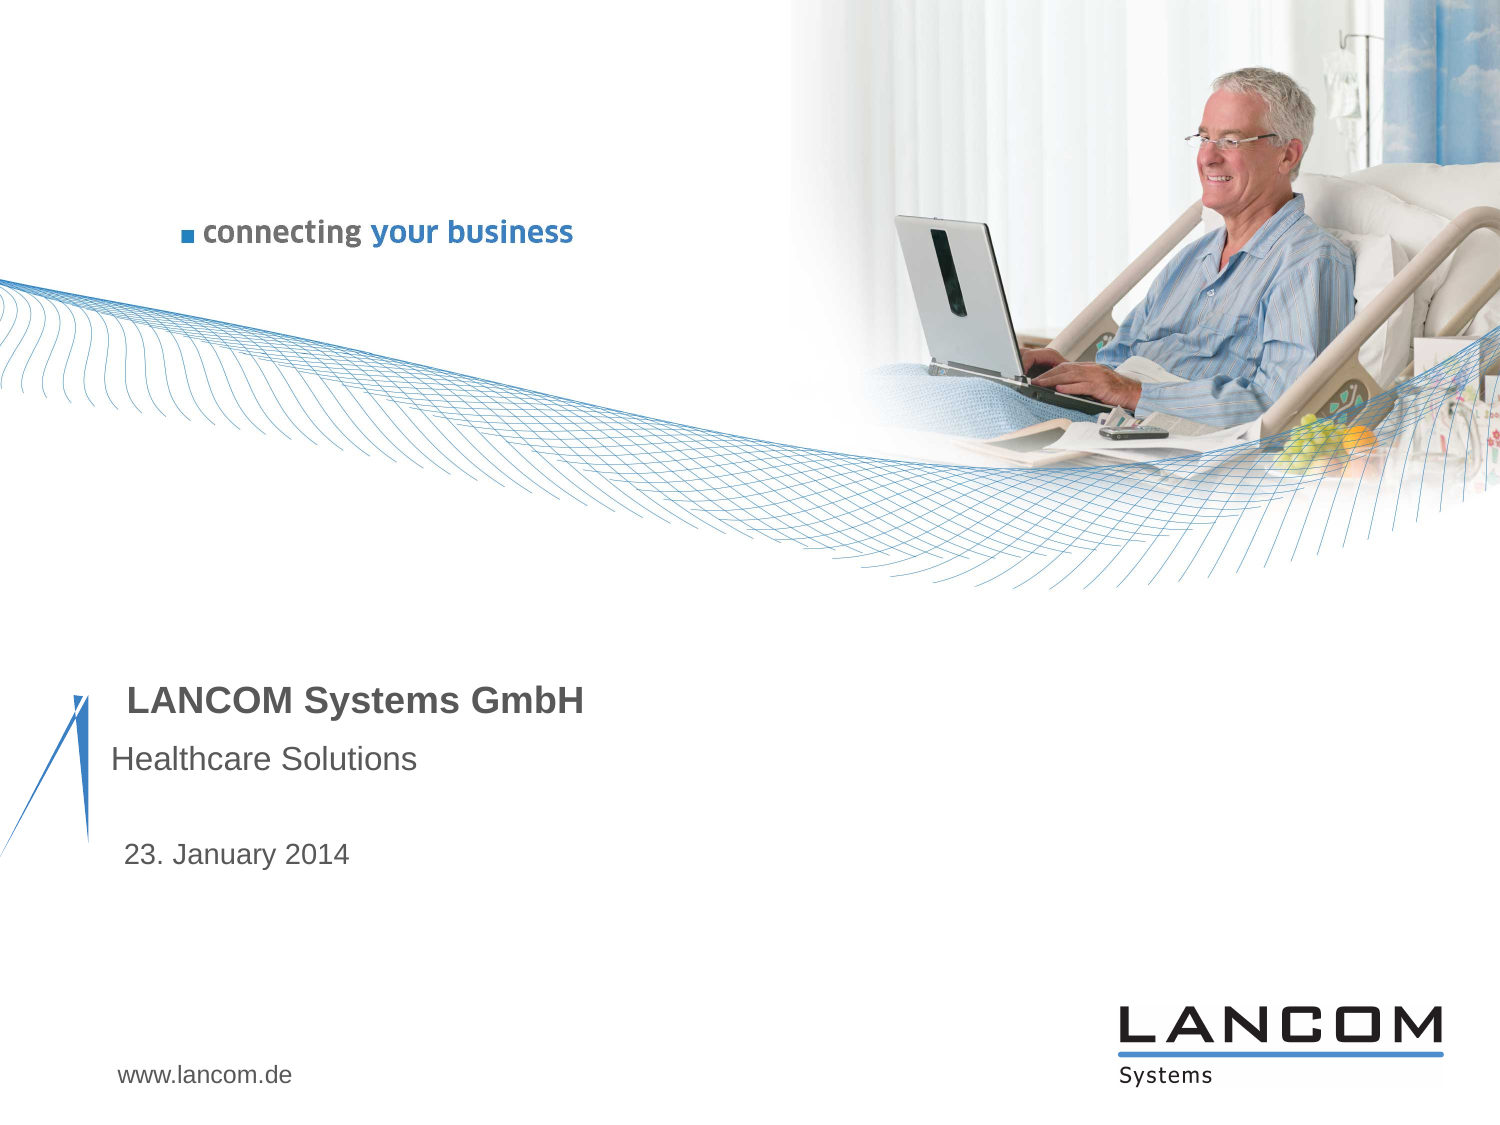

LANCOM Systems GmbH
# Healthcare Solutions
23. January 2014